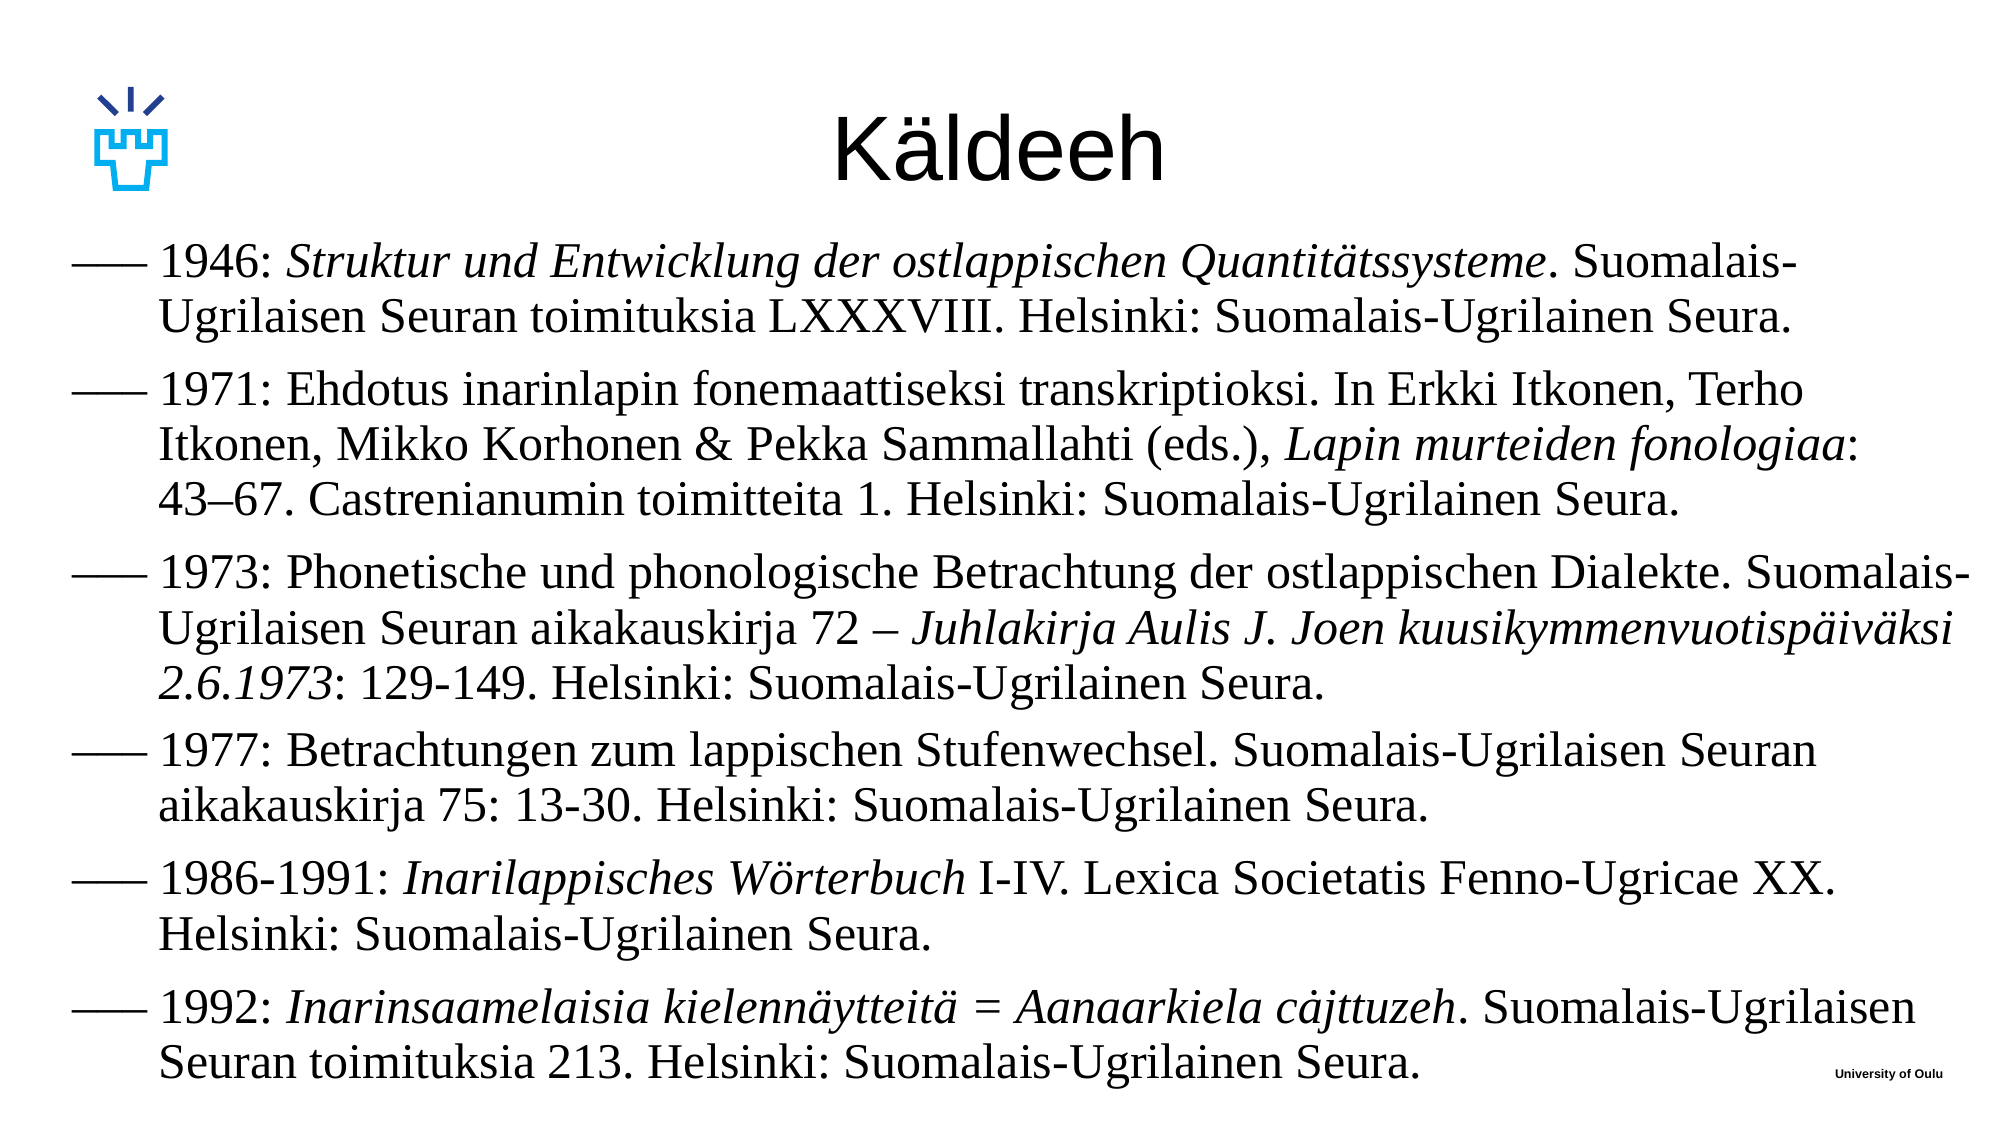

# Käldeeh
––– 1946: Struktur und Entwicklung der ostlappischen Quantitätssysteme. Suomalais-
	 Ugrilaisen Seuran toimituksia LXXXVIII. Helsinki: Suomalais-Ugrilainen Seura.
––– 1971: Ehdotus inarinlapin fonemaattiseksi transkriptioksi. In Erkki Itkonen, Terho
	 Itkonen, Mikko Korhonen & Pekka Sammallahti (eds.), Lapin murteiden fonologiaa:
 	 43–67. Castrenianumin toimitteita 1. Helsinki: Suomalais-Ugrilainen Seura.
––– 1973: Phonetische und phonologische Betrachtung der ostlappischen Dialekte. Suomalais-
	 Ugrilaisen Seuran aikakauskirja 72 – Juhlakirja Aulis J. Joen kuusikymmenvuotispäiväksi
 	 2.6.1973: 129-149. Helsinki: Suomalais-Ugrilainen Seura.
––– 1977: Betrachtungen zum lappischen Stufenwechsel. Suomalais-Ugrilaisen Seuran
	 aikakauskirja 75: 13-30. Helsinki: Suomalais-Ugrilainen Seura.
––– 1986-1991: Inarilappisches Wörterbuch I-IV. Lexica Societatis Fenno-Ugricae XX.
	 Helsinki: Suomalais-Ugrilainen Seura.
––– 1992: Inarinsaamelaisia kielennäytteitä = Aanaarkiela cȧjttuzeh. Suomalais-Ugrilaisen
	 Seuran toimituksia 213. Helsinki: Suomalais-Ugrilainen Seura.
https://github.com/tkoukkar/anaraskiela/blob/master/Koukkari_Tuomas-CIFUXIII-oovdanpyehtim.pdf